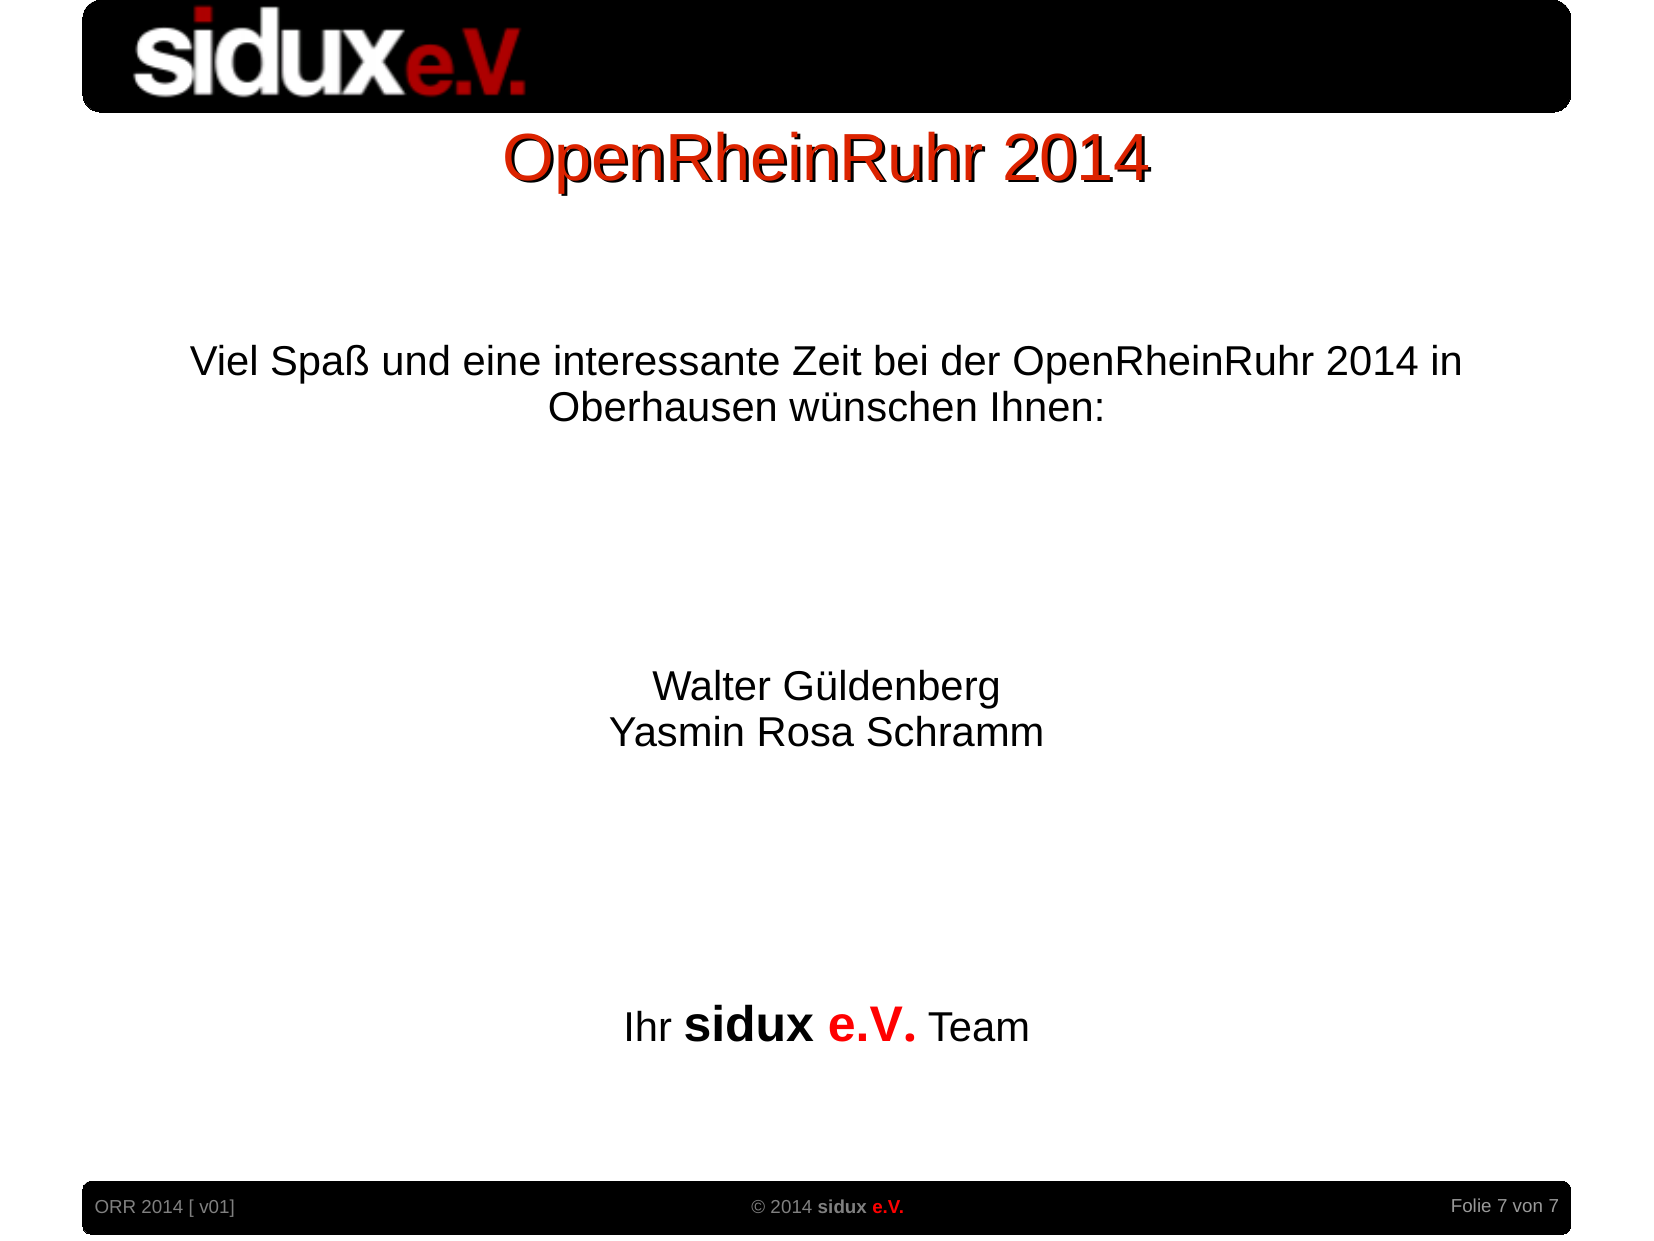

OpenRheinRuhr 2014
Viel Spaß und eine interessante Zeit bei der OpenRheinRuhr 2014 in Oberhausen wünschen Ihnen:
Walter Güldenberg
Yasmin Rosa Schramm
Ihr sidux e.V. Team